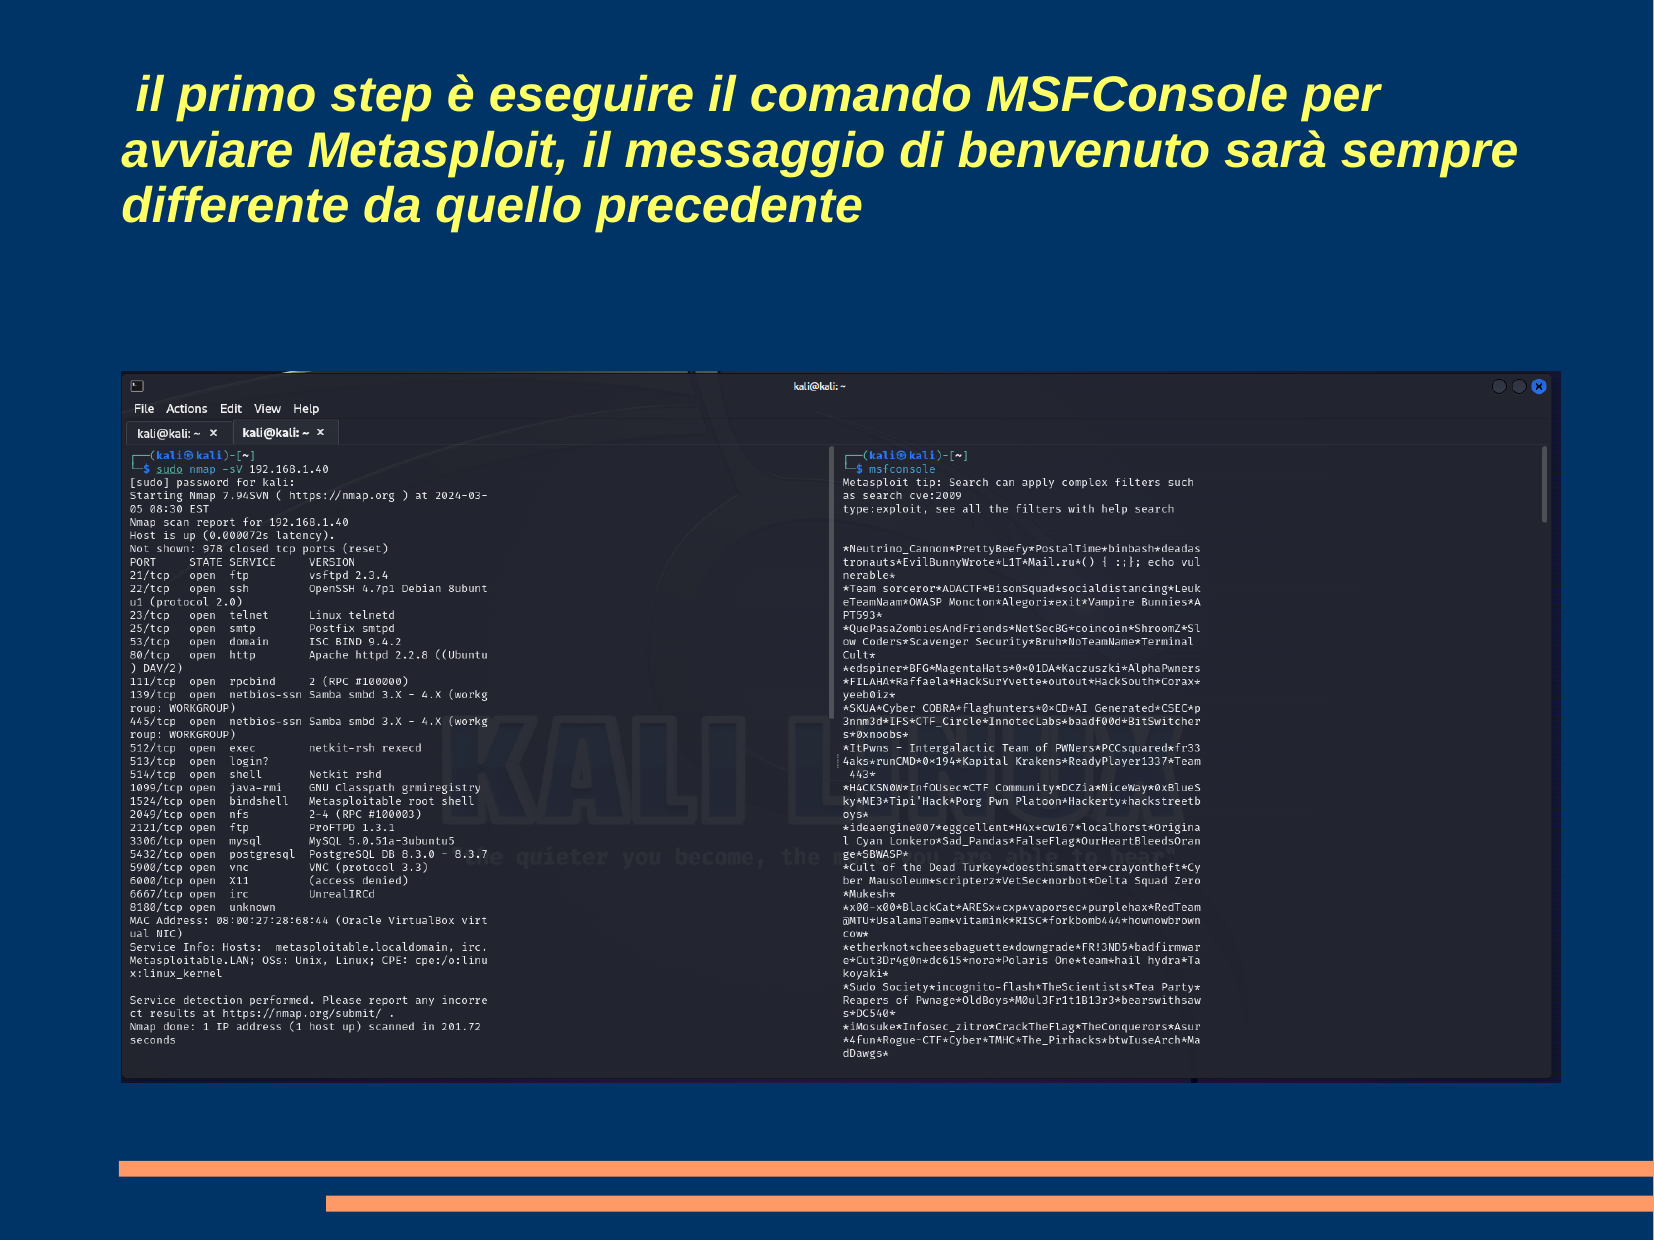

# il primo step è eseguire il comando MSFConsole per avviare Metasploit, il messaggio di benvenuto sarà sempre differente da quello precedente